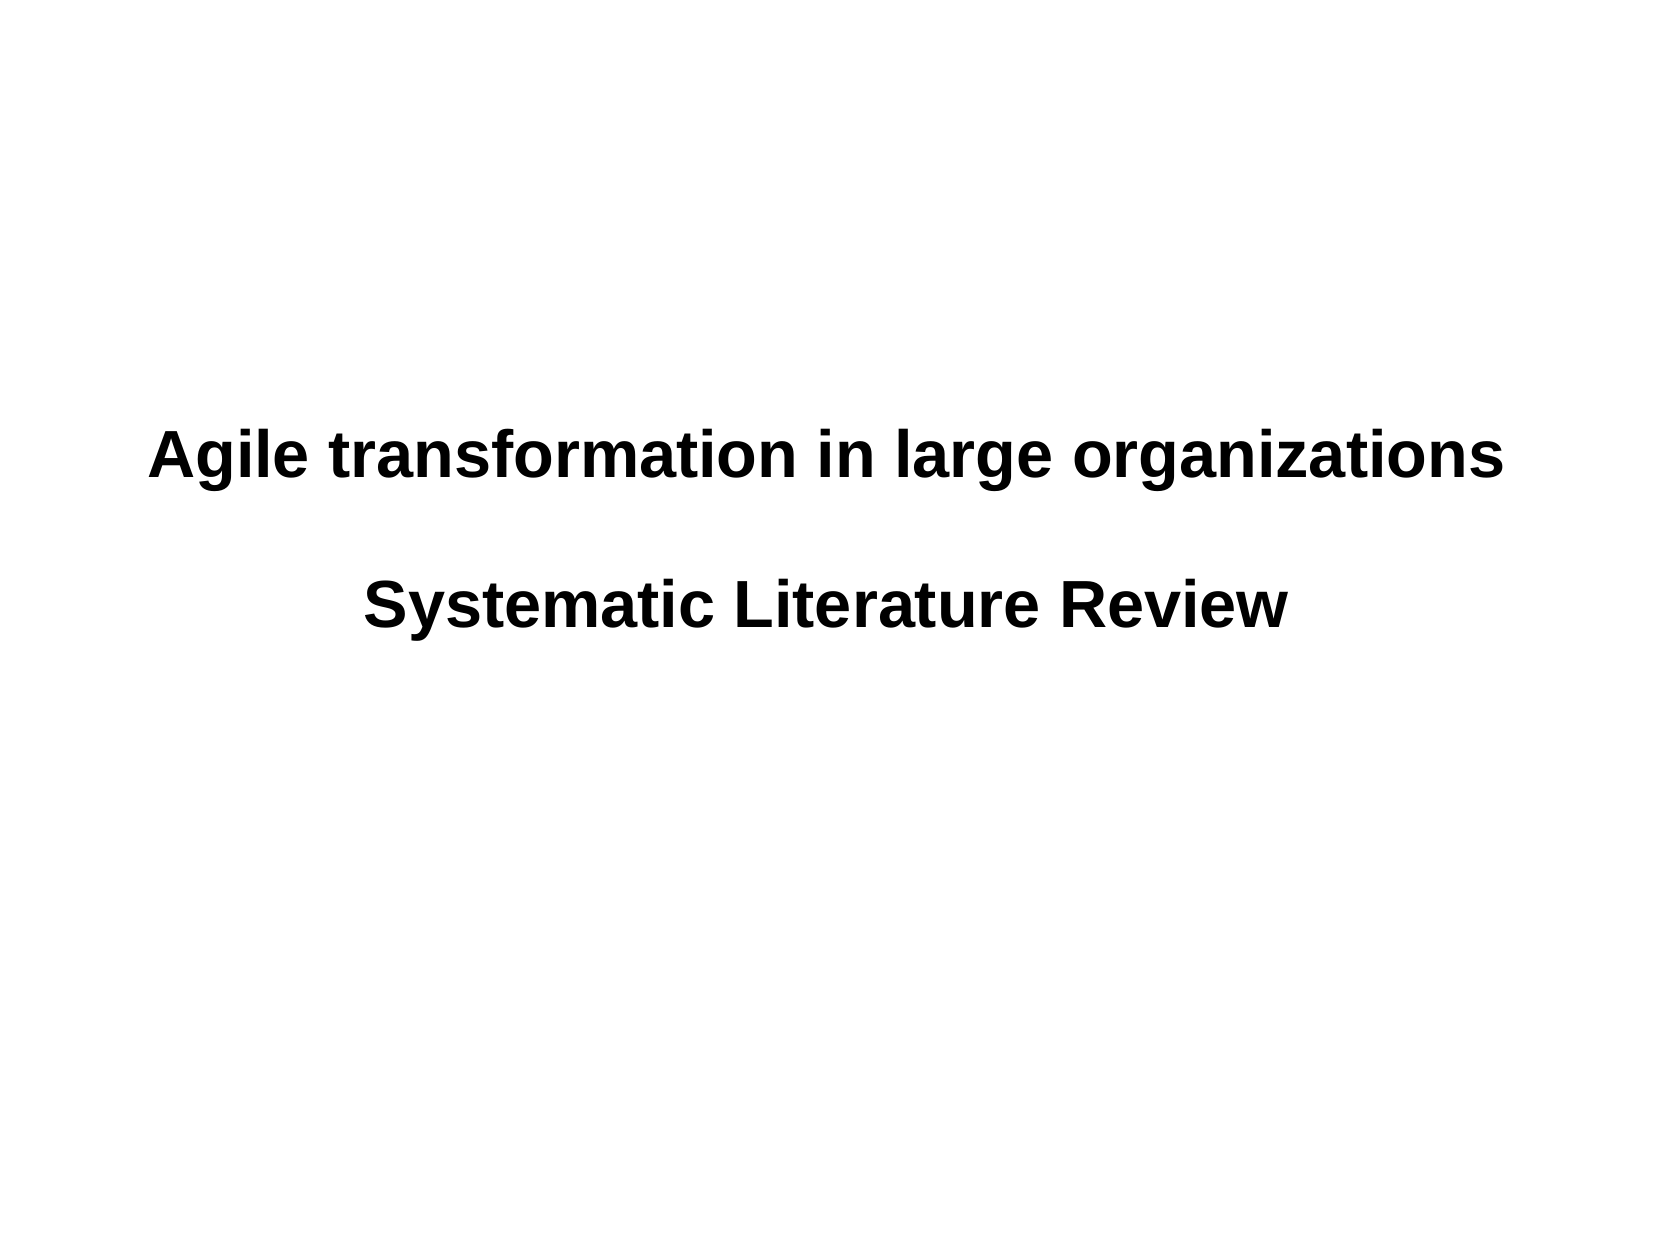

# Agile transformation in large organizations
Systematic Literature Review